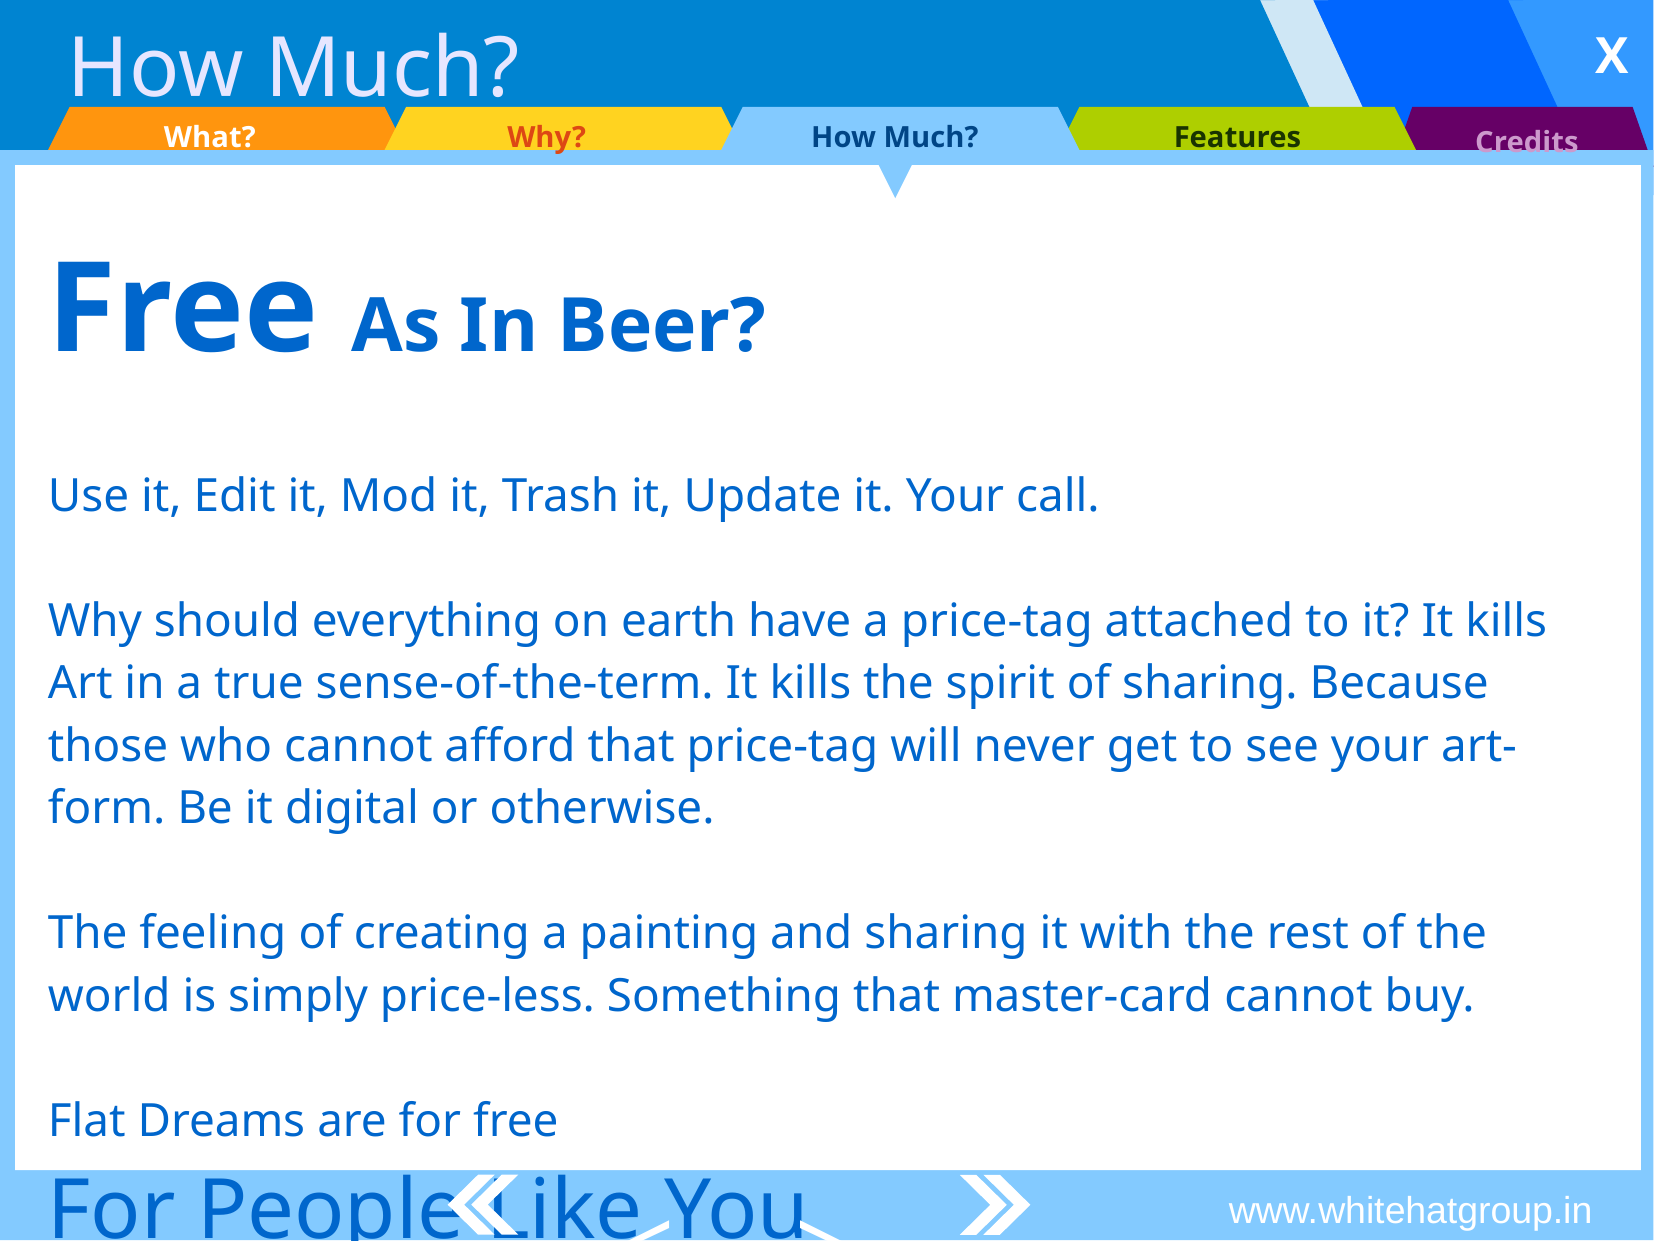

How Much?
X
What?
Why?
How Much?
Features
Credits
Free As In Beer?
Use it, Edit it, Mod it, Trash it, Update it. Your call.
Why should everything on earth have a price-tag attached to it? It kills Art in a true sense-of-the-term. It kills the spirit of sharing. Because those who cannot afford that price-tag will never get to see your art-form. Be it digital or otherwise.
The feeling of creating a painting and sharing it with the rest of the world is simply price-less. Something that master-card cannot buy.
Flat Dreams are for free
For People Like You
<
>
www.whitehatgroup.in